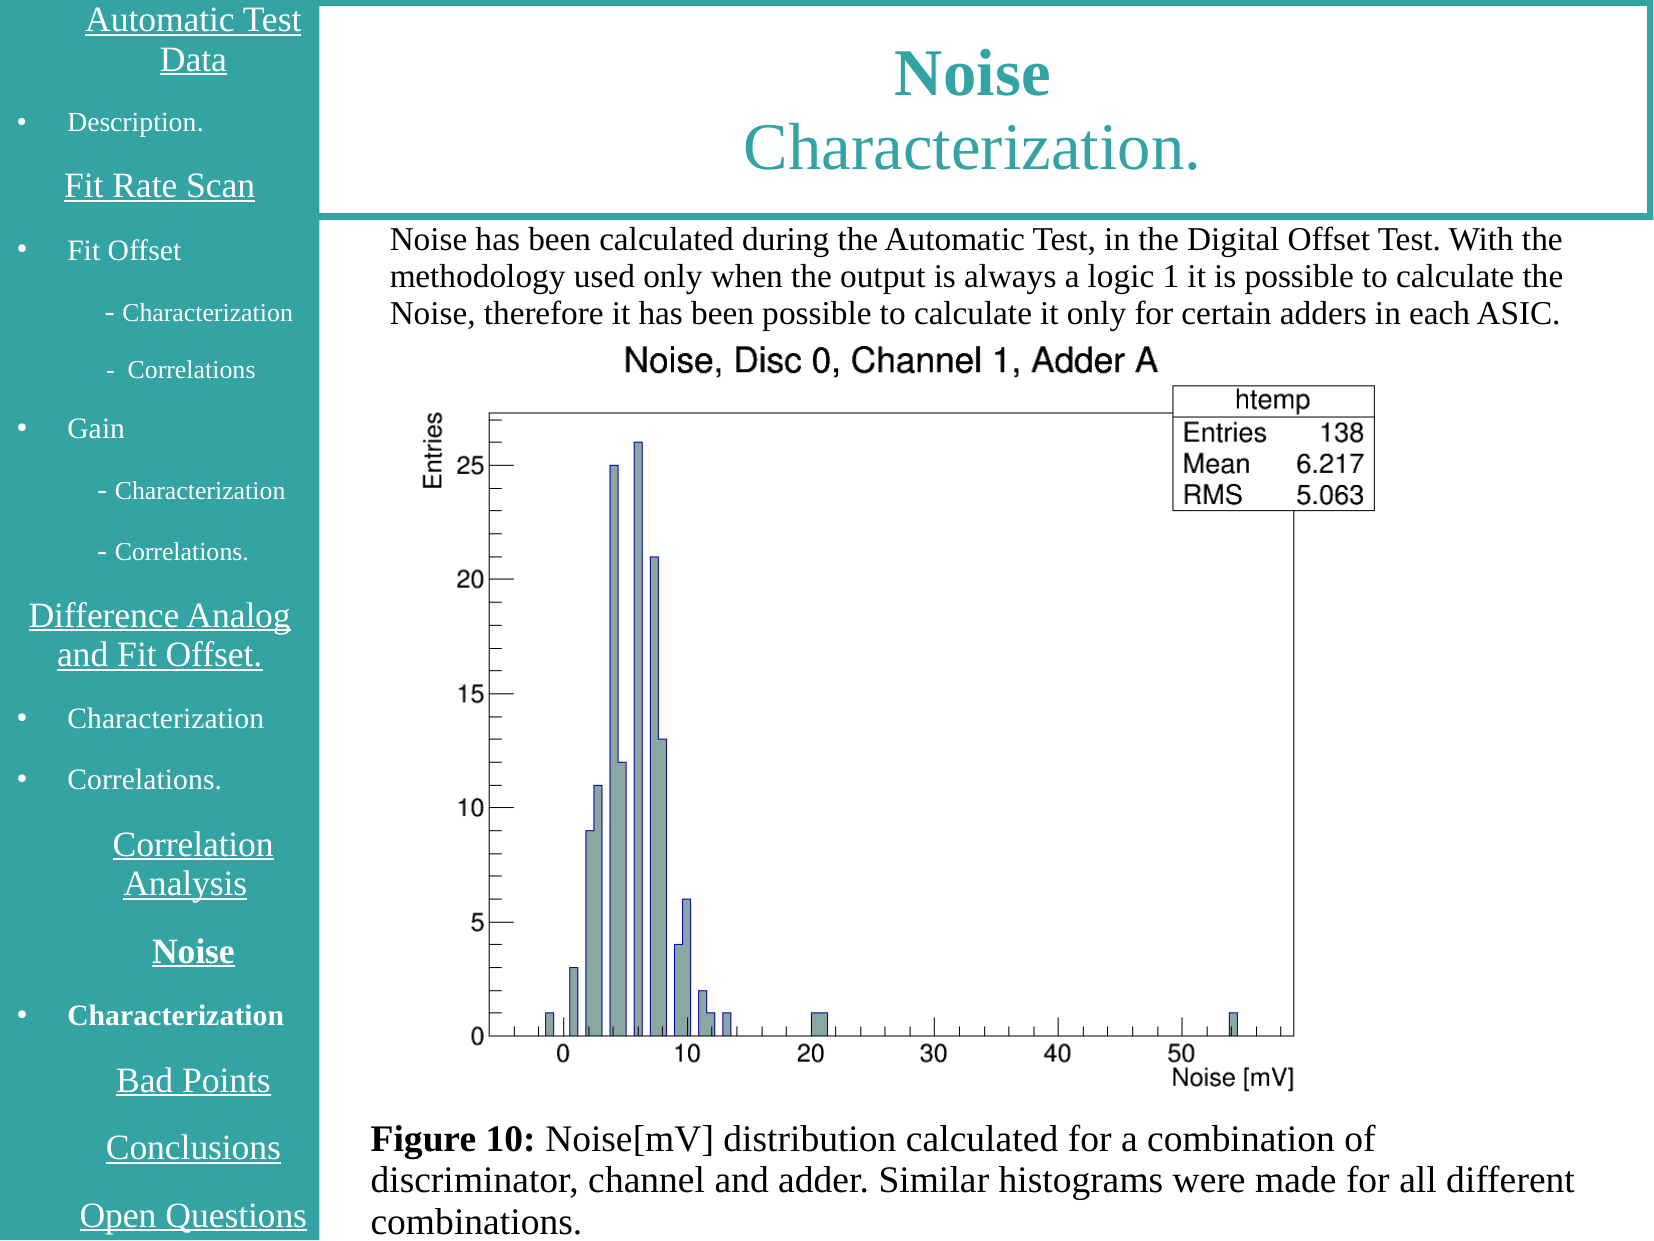

Automatic Test Data
Description.
Fit Rate Scan
Fit Offset
 - Characterization
 - Correlations
Gain
 - Characterization
 - Correlations.
Difference Analog and Fit Offset.
Characterization
Correlations.
Correlation Analysis
Noise
Characterization
Bad Points
Conclusions
Open Questions
# Noise Characterization.
Noise has been calculated during the Automatic Test, in the Digital Offset Test. With the methodology used only when the output is always a logic 1 it is possible to calculate the Noise, therefore it has been possible to calculate it only for certain adders in each ASIC.
Figure 10: Noise[mV] distribution calculated for a combination of discriminator, channel and adder. Similar histograms were made for all different combinations.